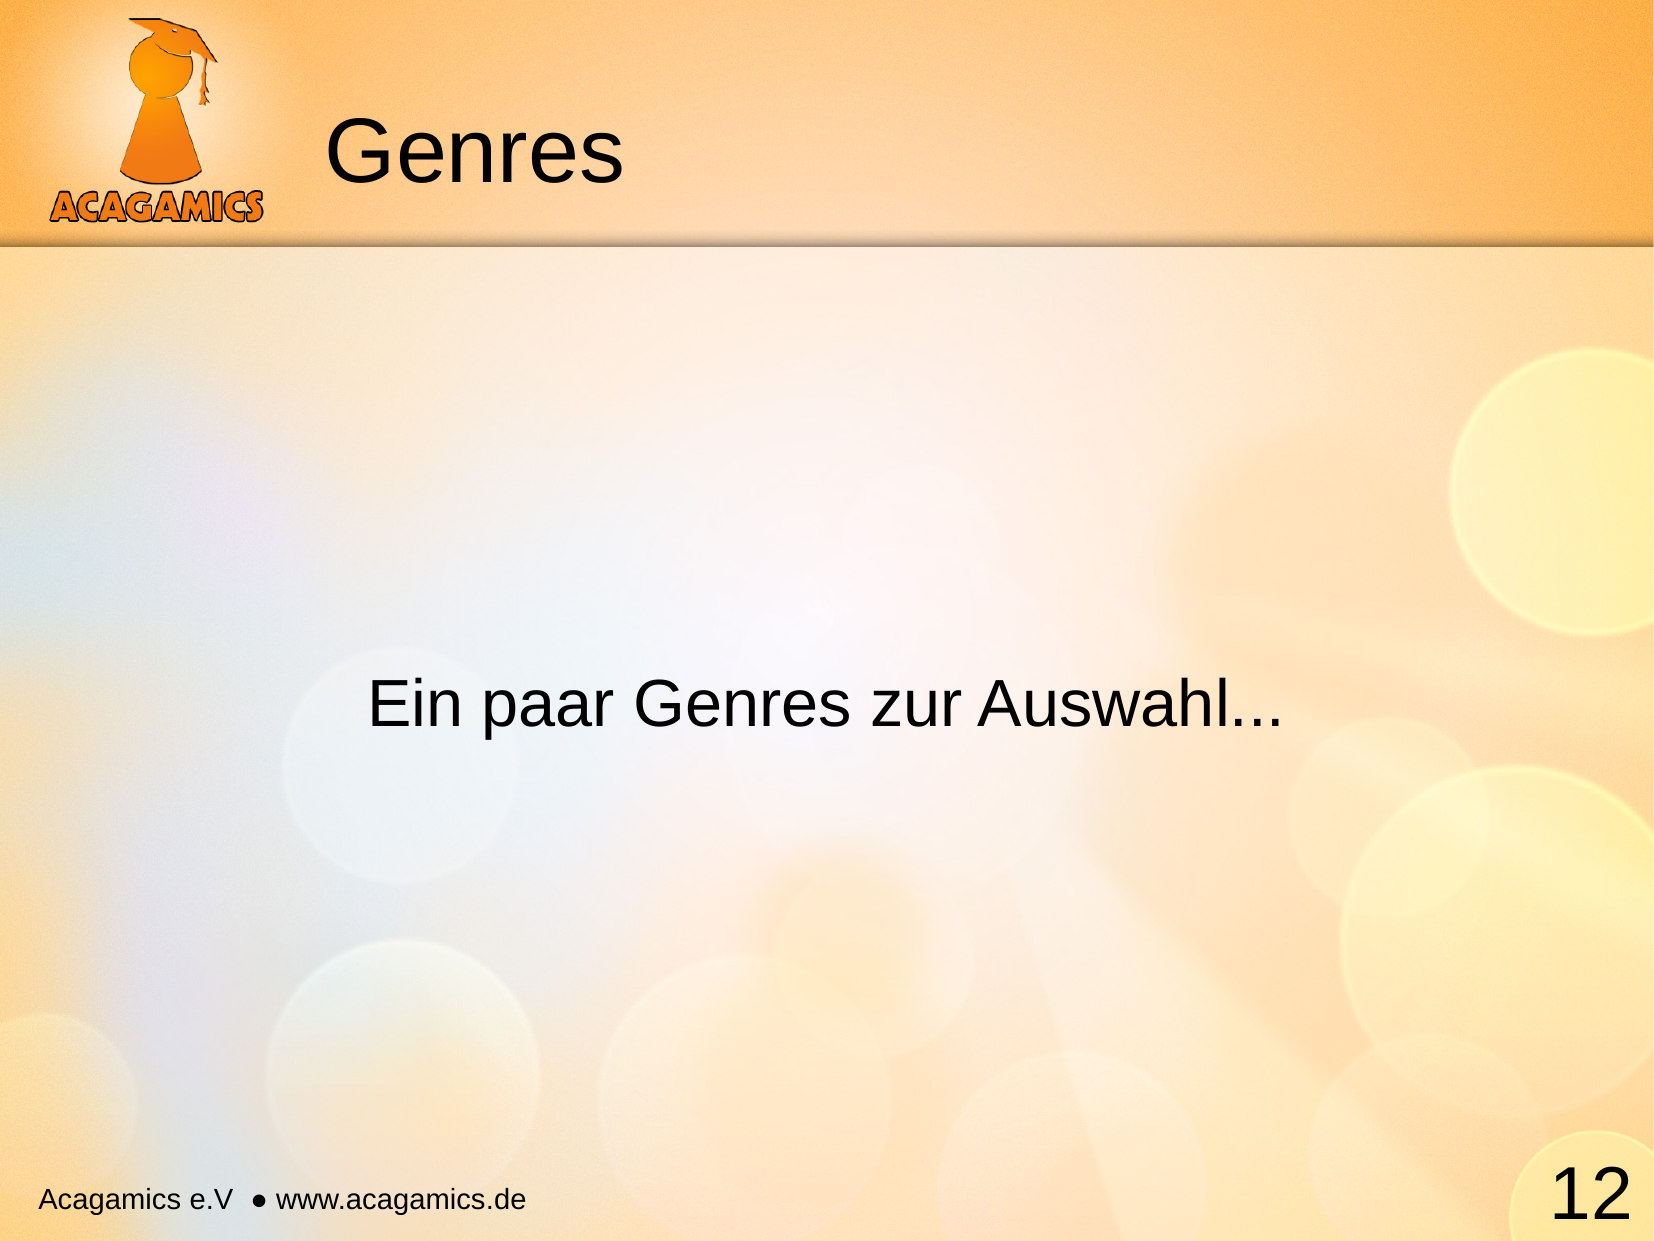

# Genres
Ein paar Genres zur Auswahl...